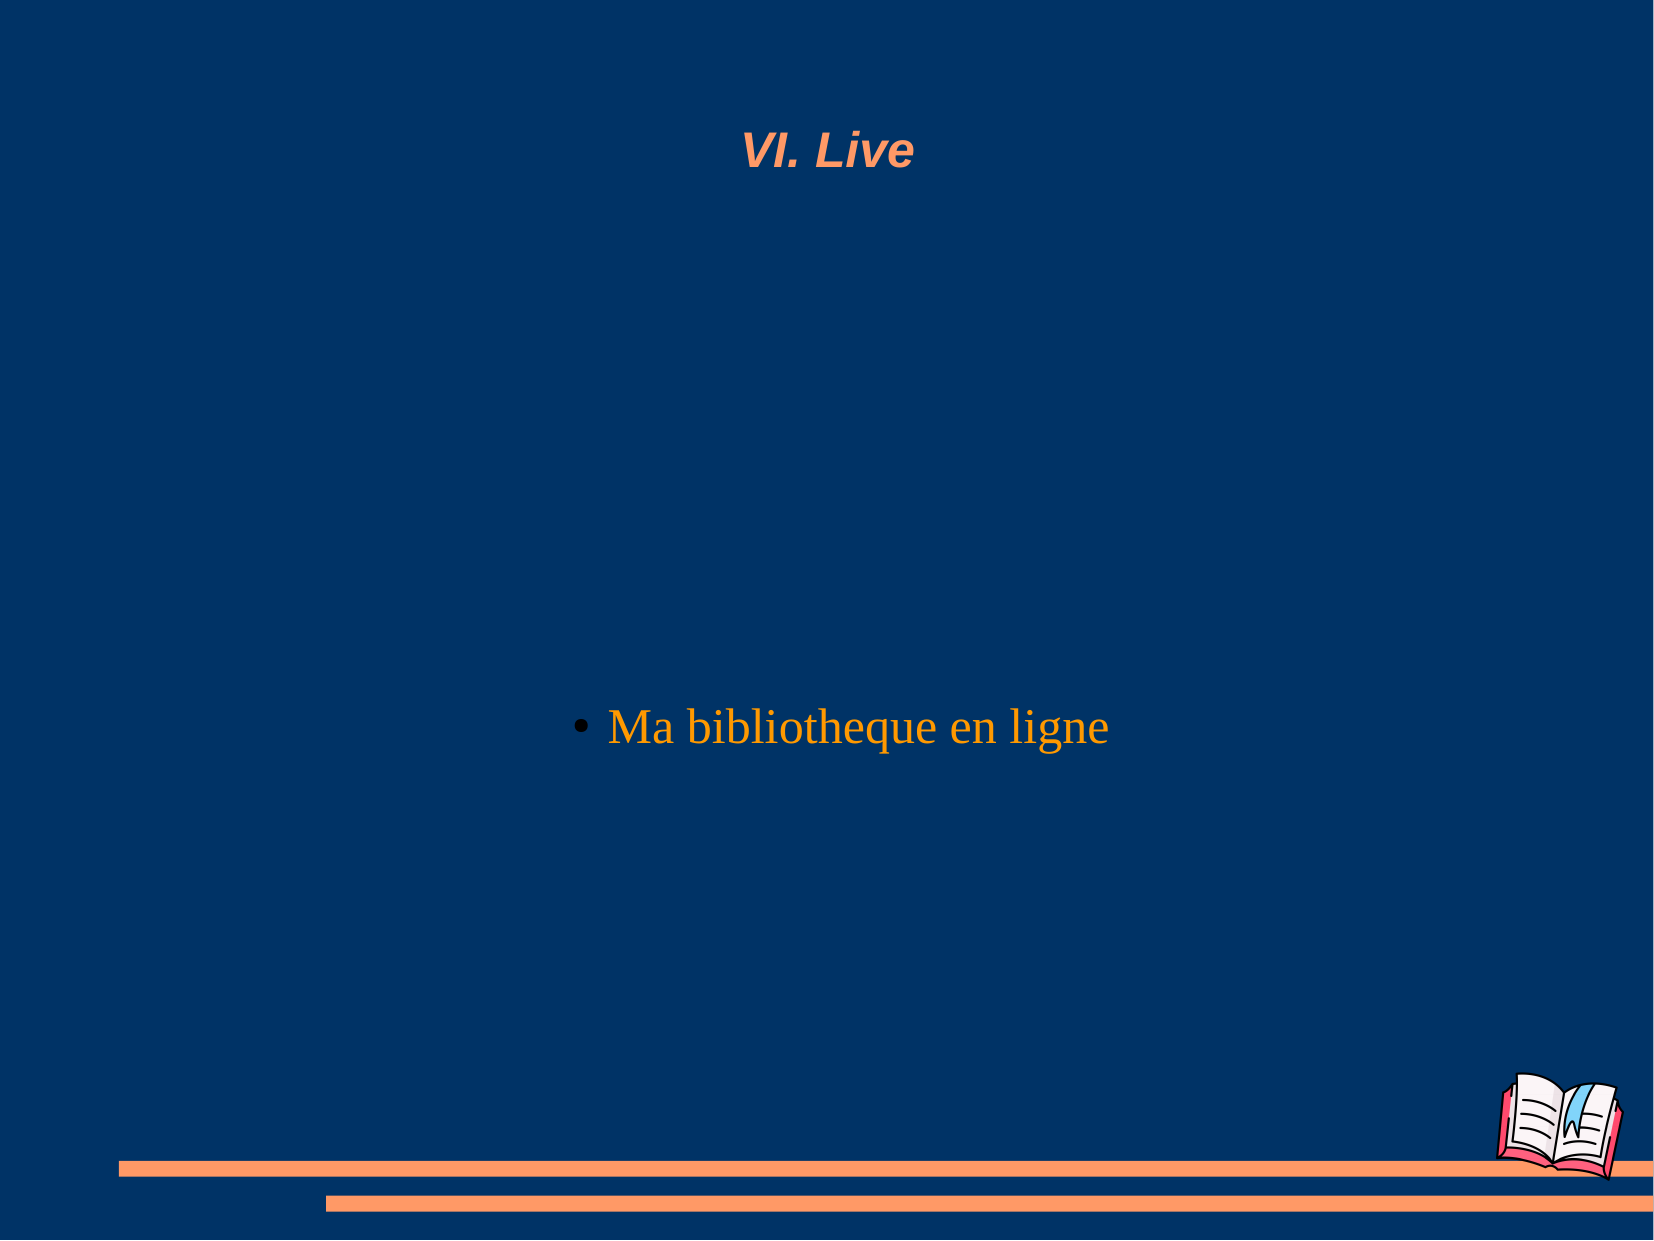

# VI. Live
Ma bibliotheque en ligne